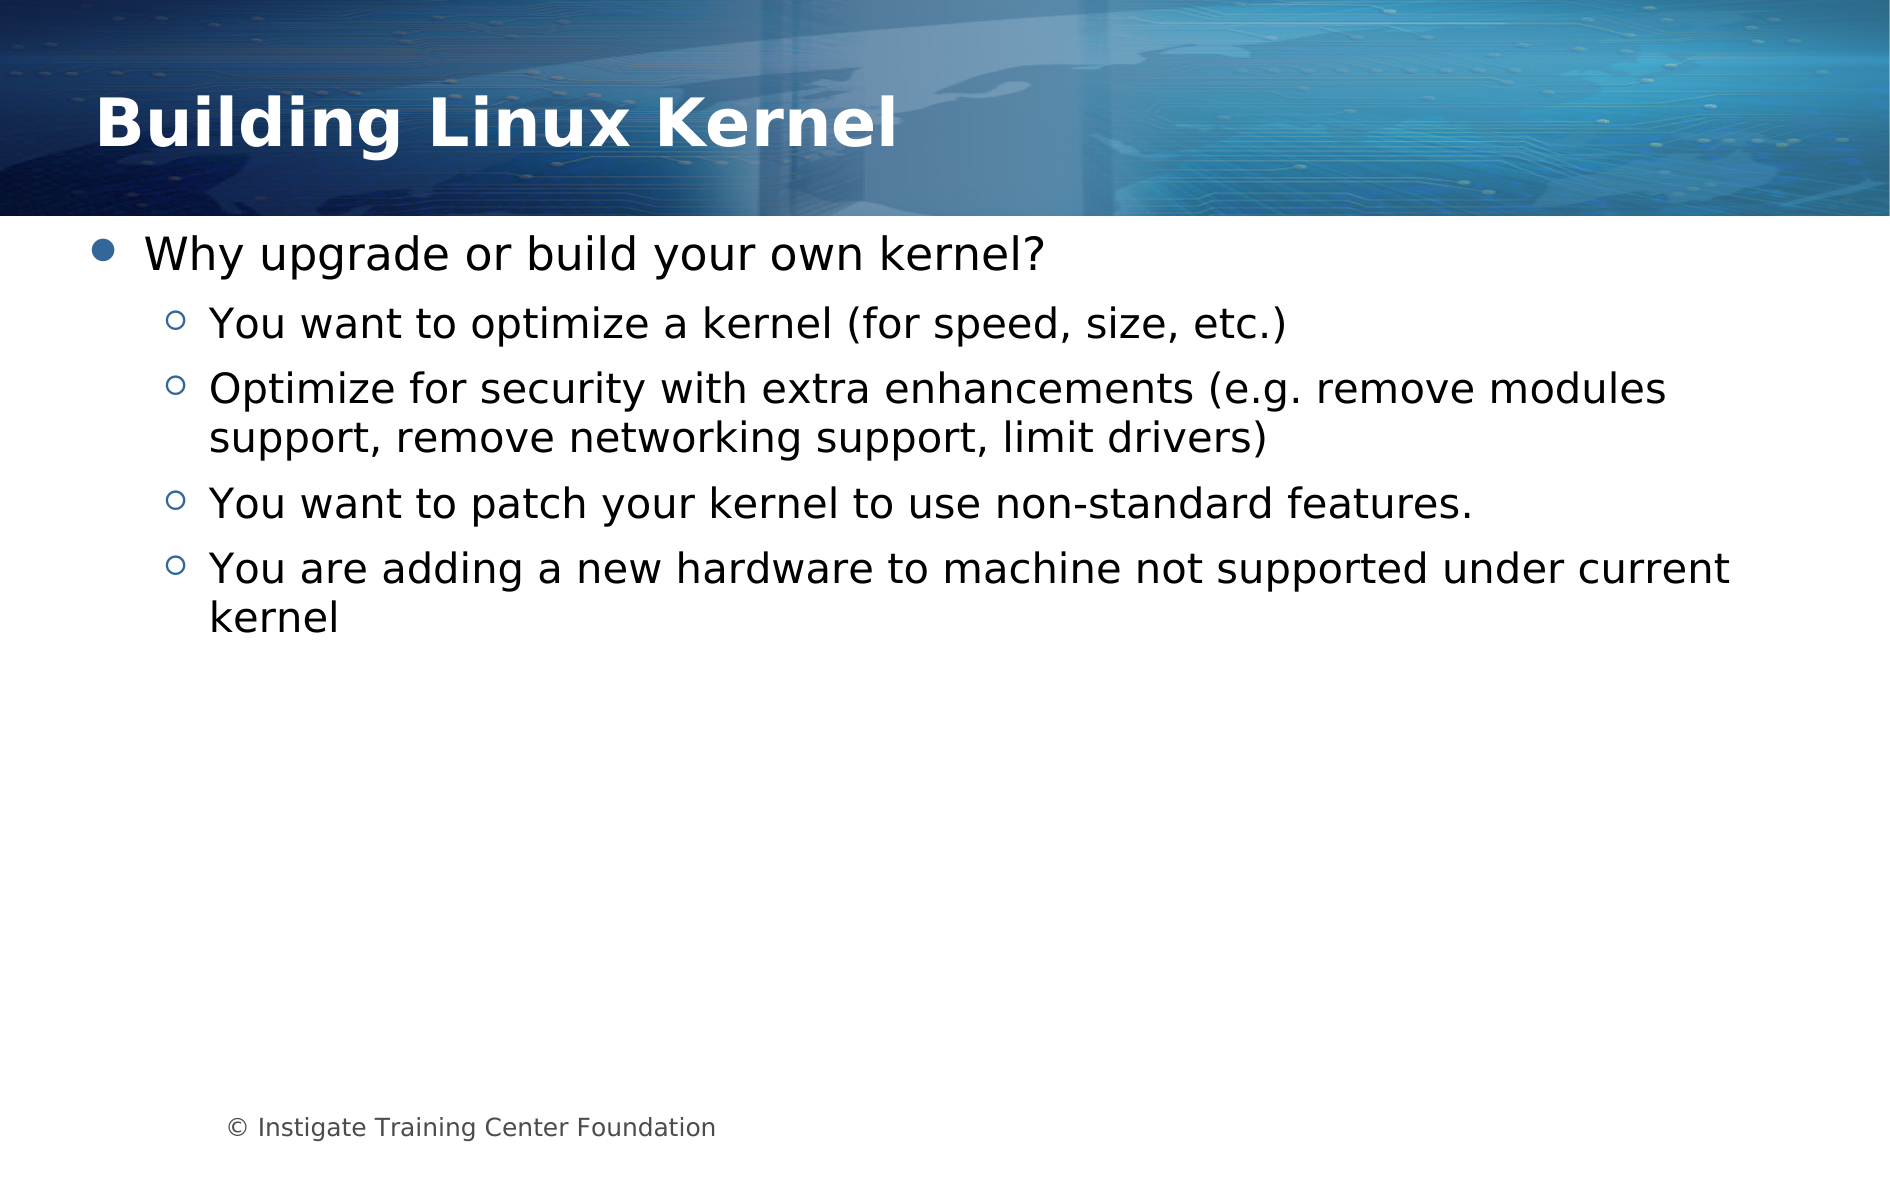

# Building Linux Kernel
Why upgrade or build your own kernel?
You want to optimize a kernel (for speed, size, etc.)
Optimize for security with extra enhancements (e.g. remove modules support, remove networking support, limit drivers)
You want to patch your kernel to use non-standard features.
You are adding a new hardware to machine not supported under current kernel